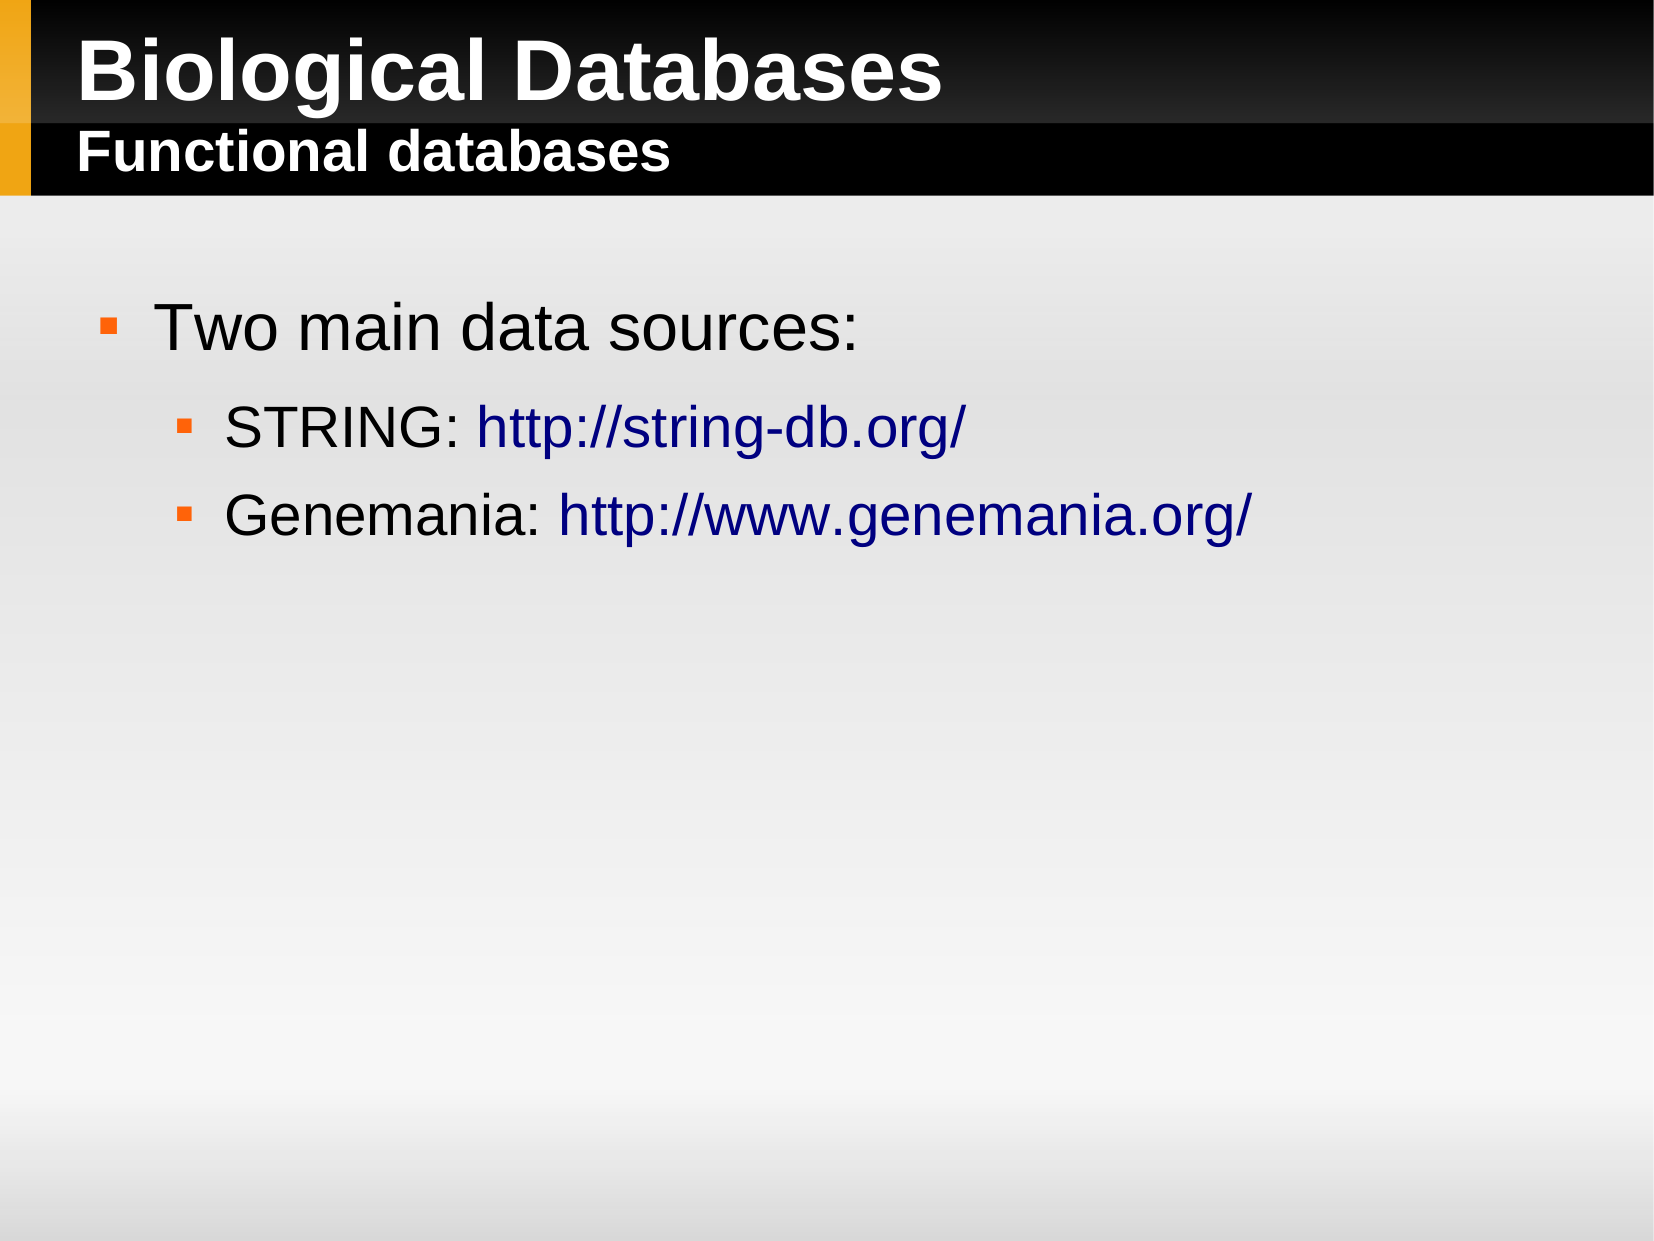

# Biological Databases Functional databases
Two main data sources:
STRING: http://string-db.org/
Genemania: http://www.genemania.org/